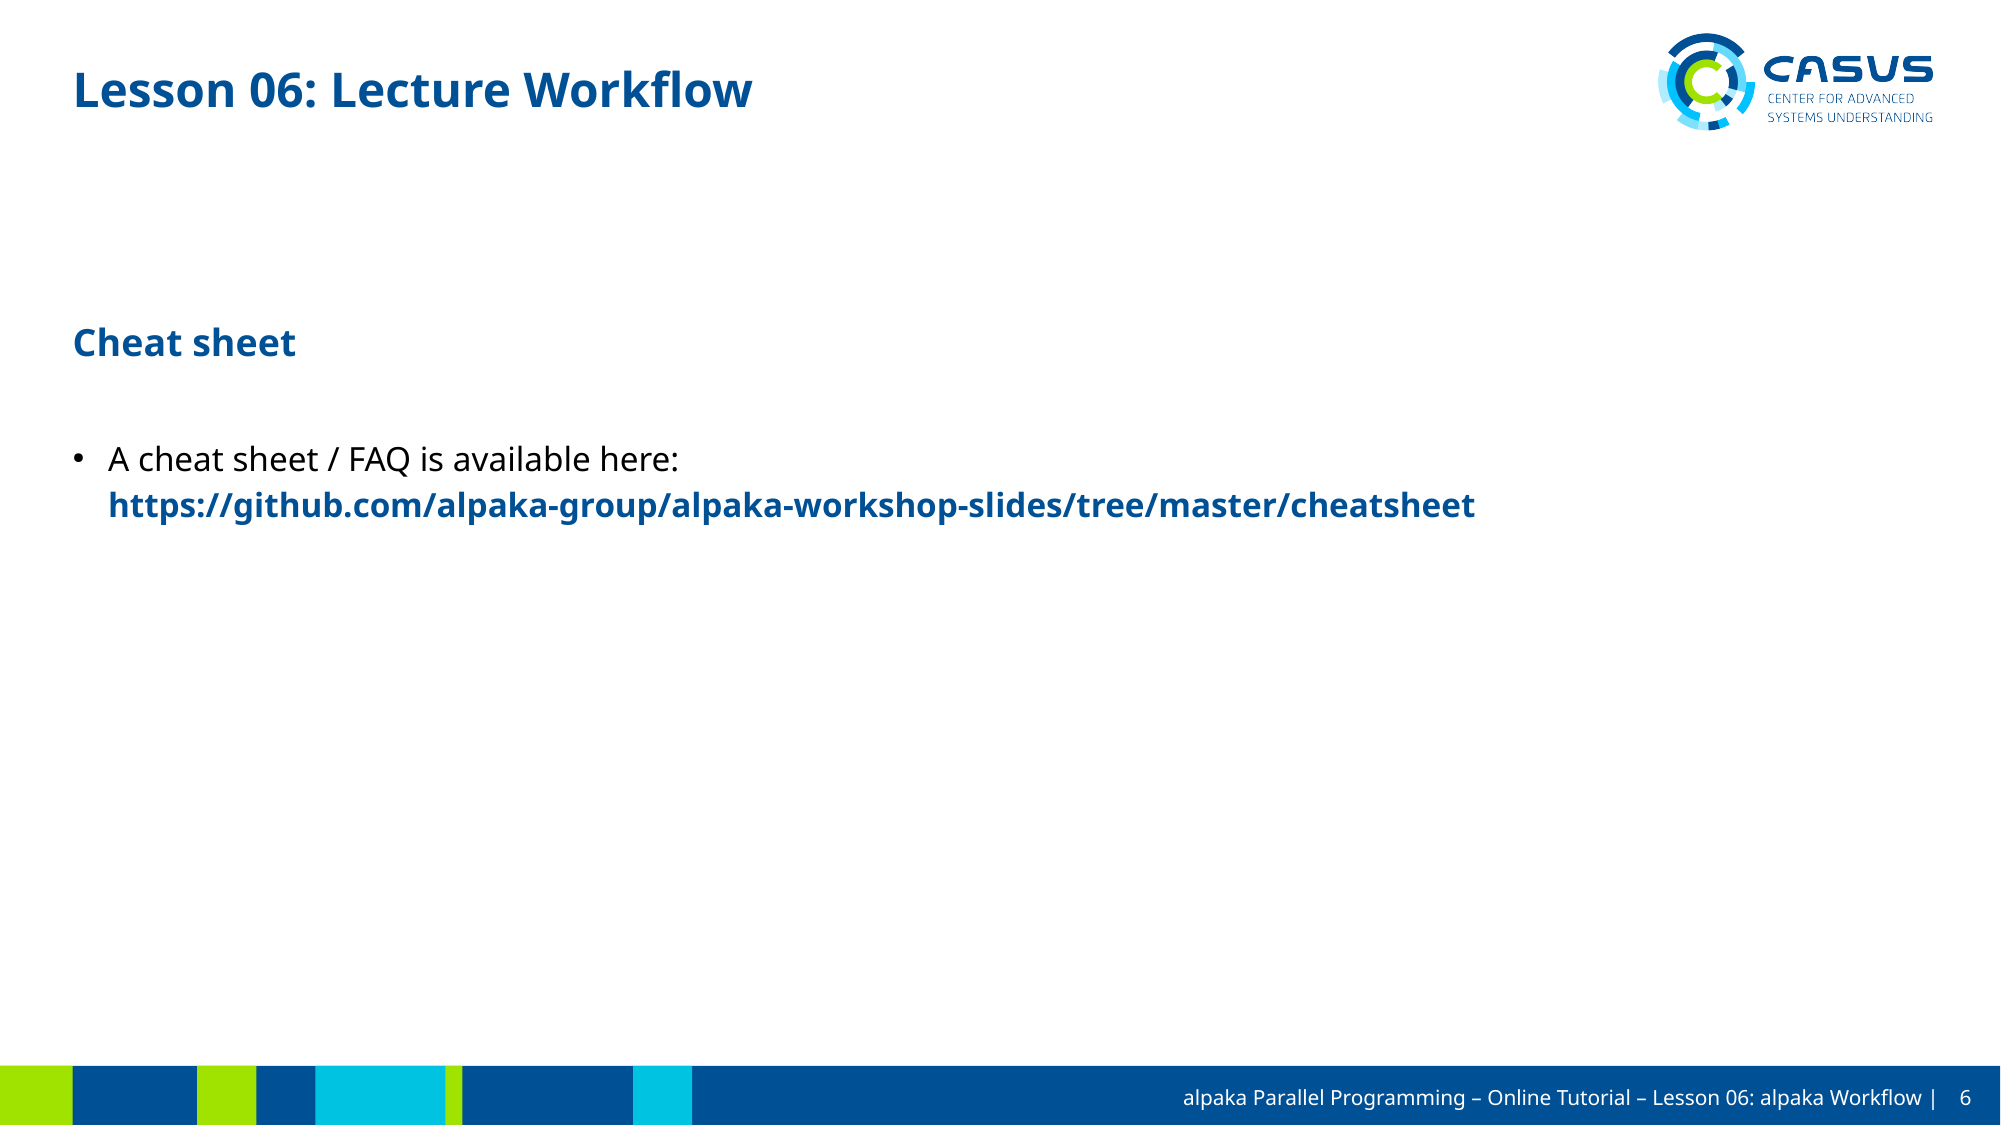

# Lesson 06: Lecture Workflow
Cheat sheet
A cheat sheet / FAQ is available here:
https://github.com/alpaka-group/alpaka-workshop-slides/tree/master/cheatsheet
alpaka Parallel Programming – Online Tutorial – Lesson 06: alpaka Workflow
6